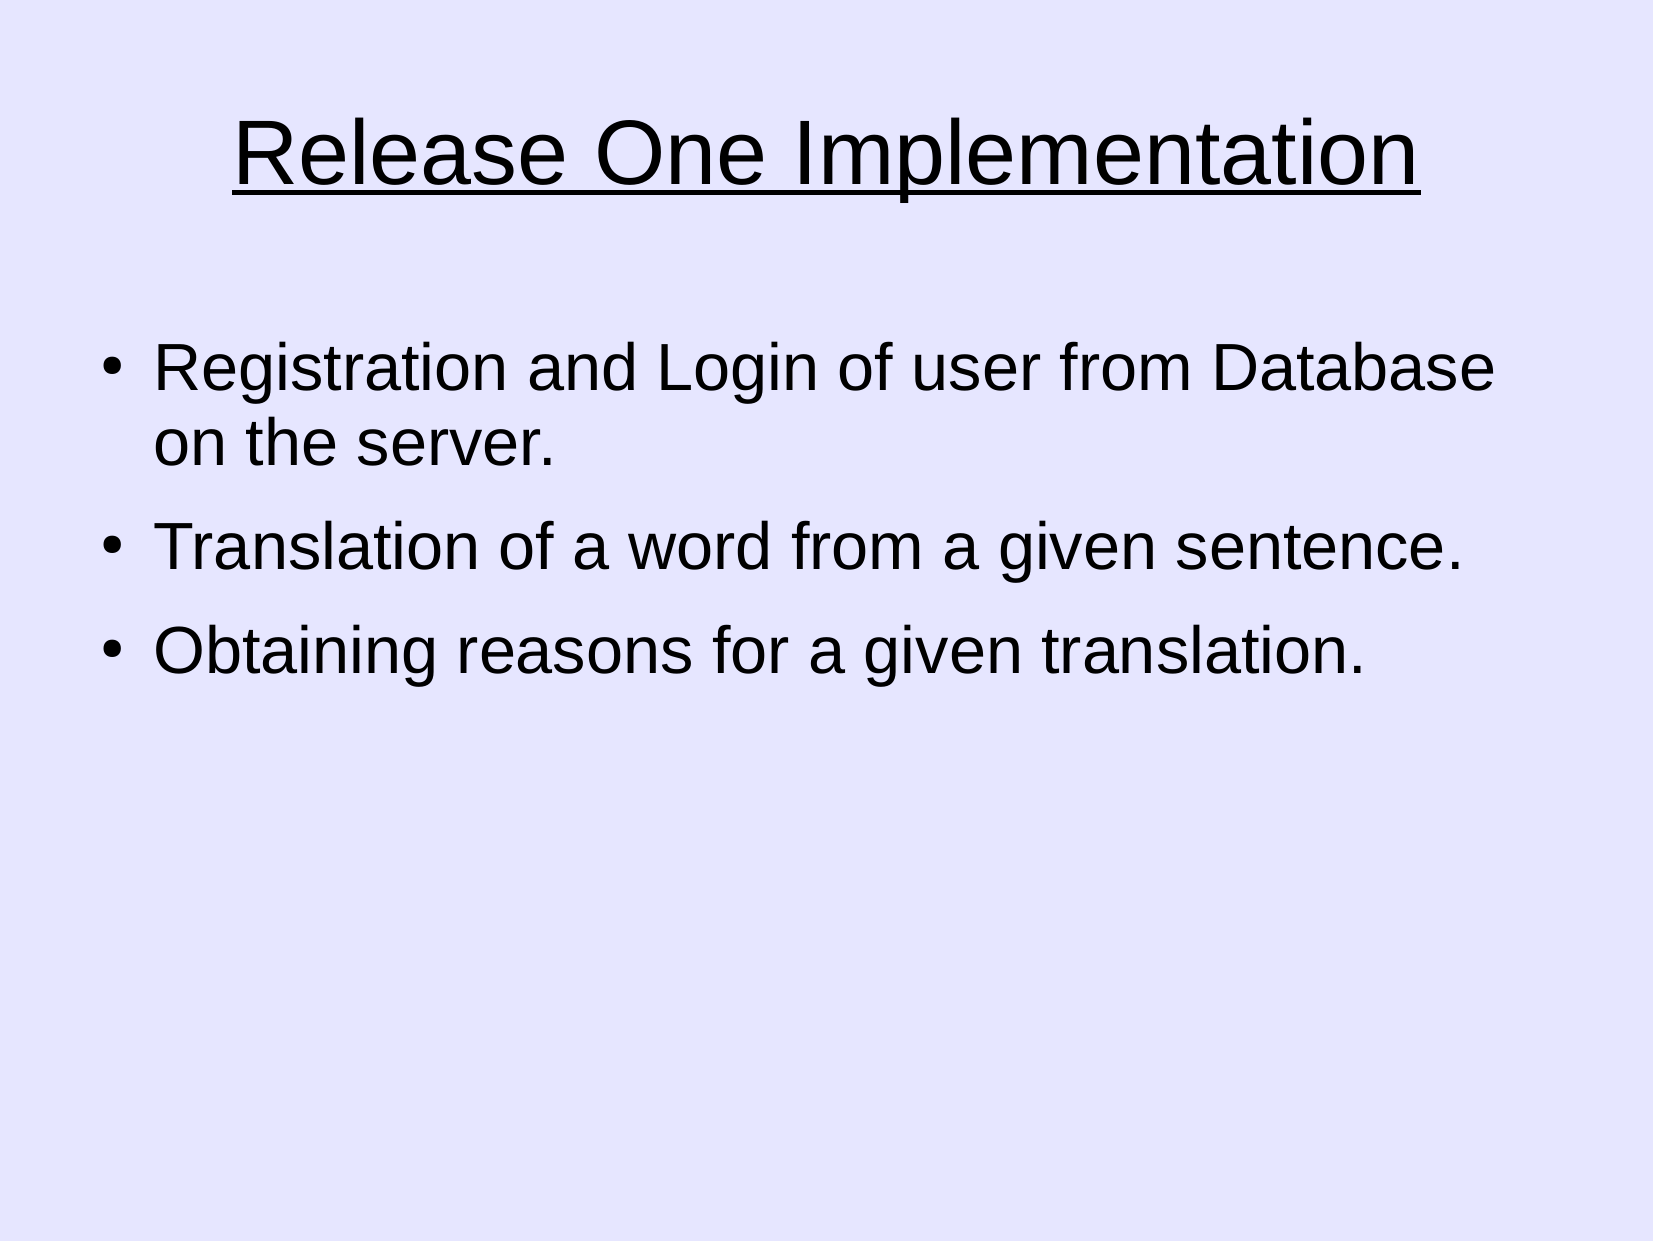

# Release One Implementation
Registration and Login of user from Database on the server.
Translation of a word from a given sentence.
Obtaining reasons for a given translation.